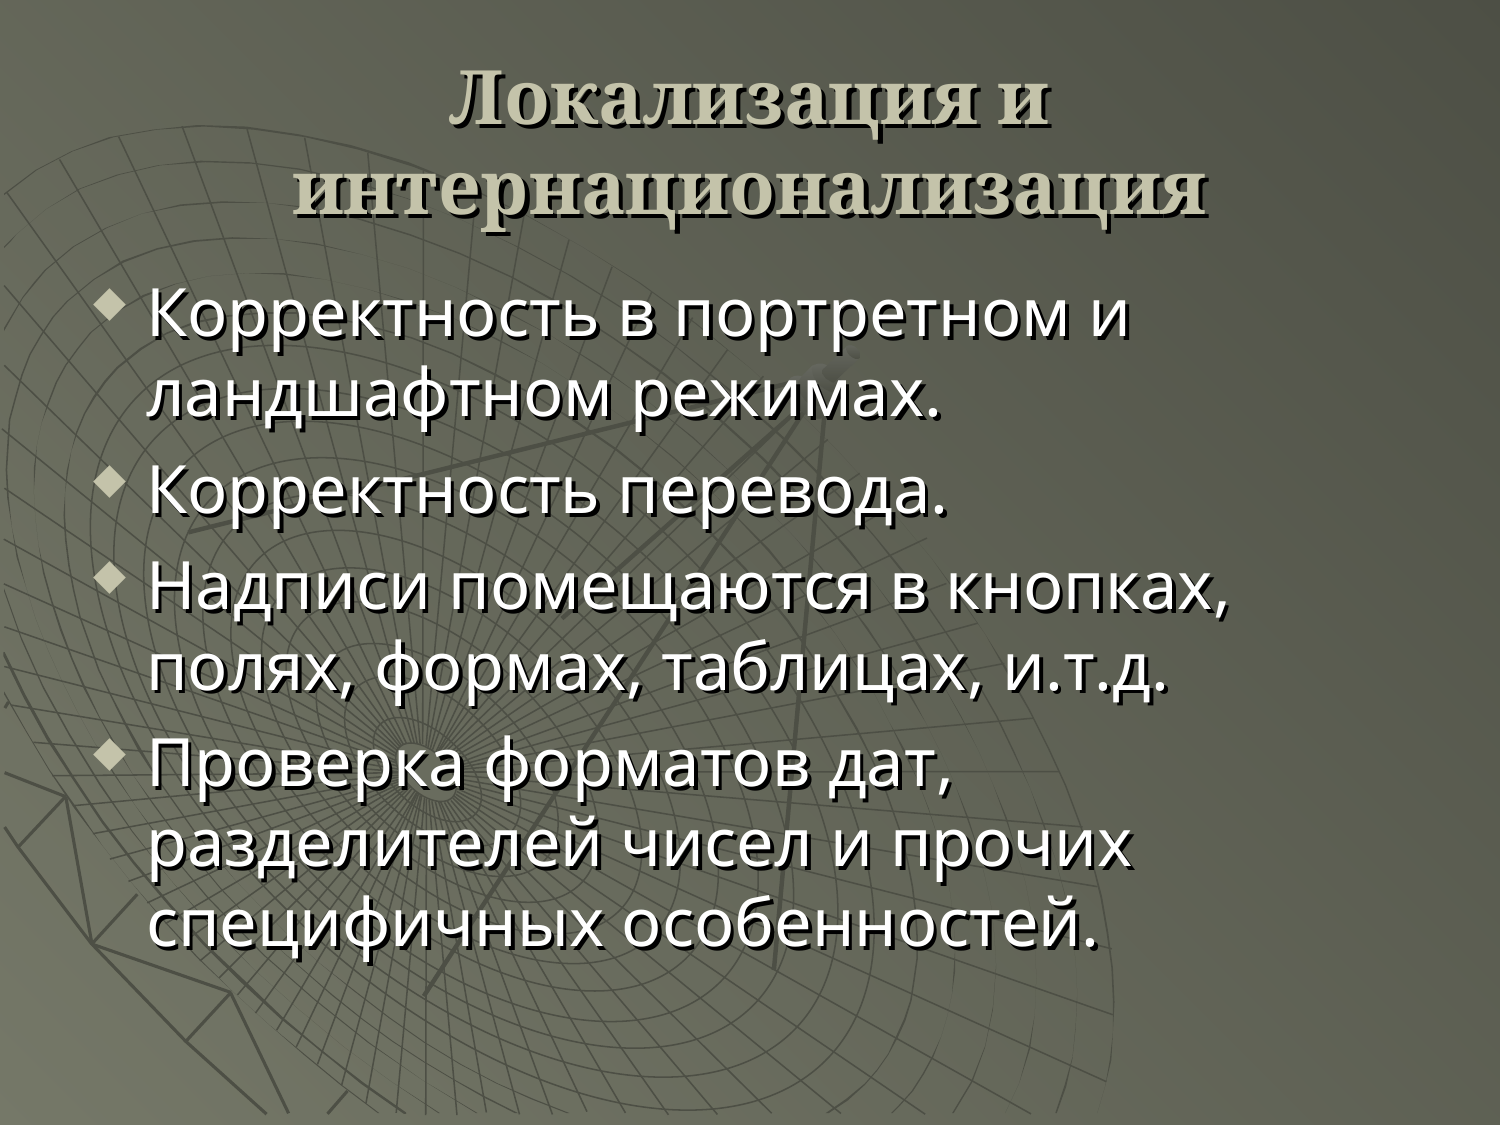

# Локализация и интернационализация
Корректность в портретном и ландшафтном режимах.
Корректность перевода.
Надписи помещаются в кнопках, полях, формах, таблицах, и.т.д.
Проверка форматов дат, разделителей чисел и прочих специфичных особенностей.